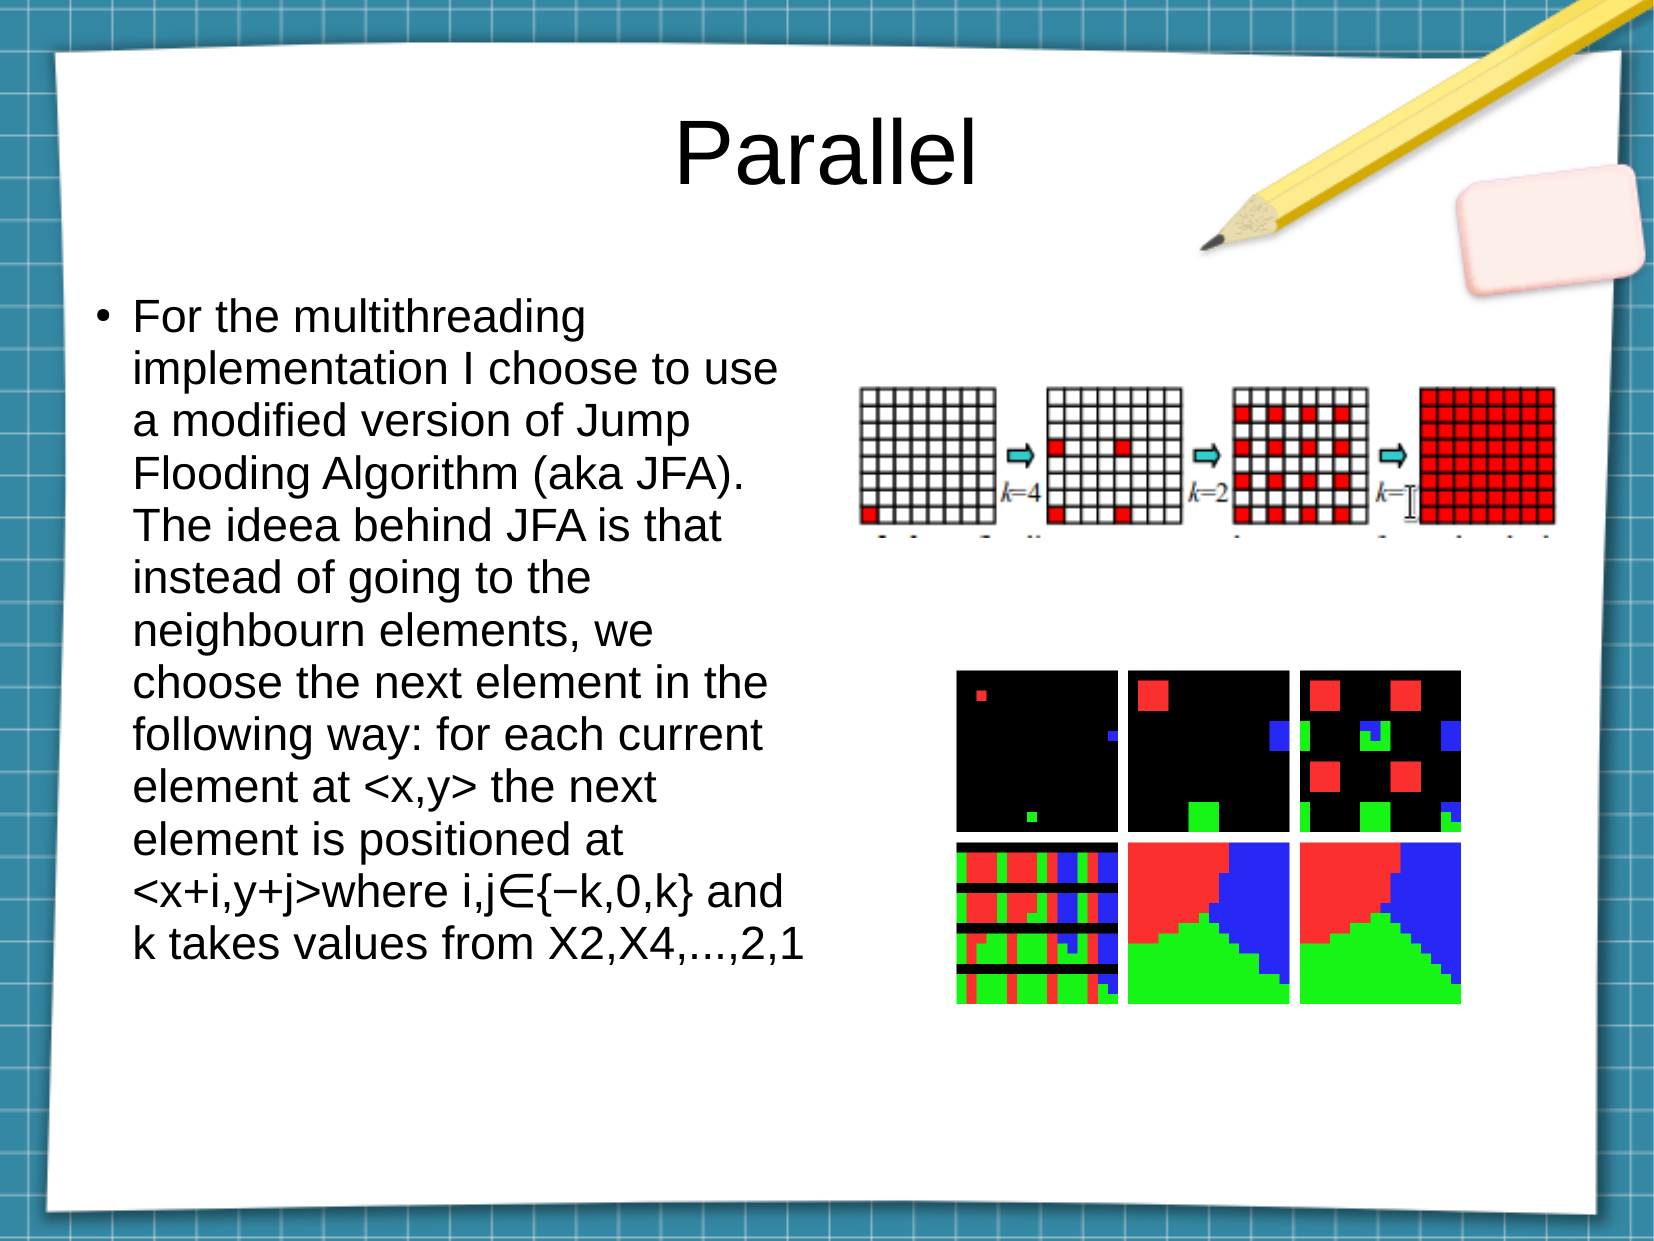

# Parallel
For the multithreading implementation I choose to use a modified version of Jump Flooding Algorithm (aka JFA). The ideea behind JFA is that instead of going to the neighbourn elements, we choose the next element in the following way: for each current element at <x,y> the next element is positioned at <x+i,y+j>where i,j∈{−k,0,k} and k takes values from X2,X4,...,2,1